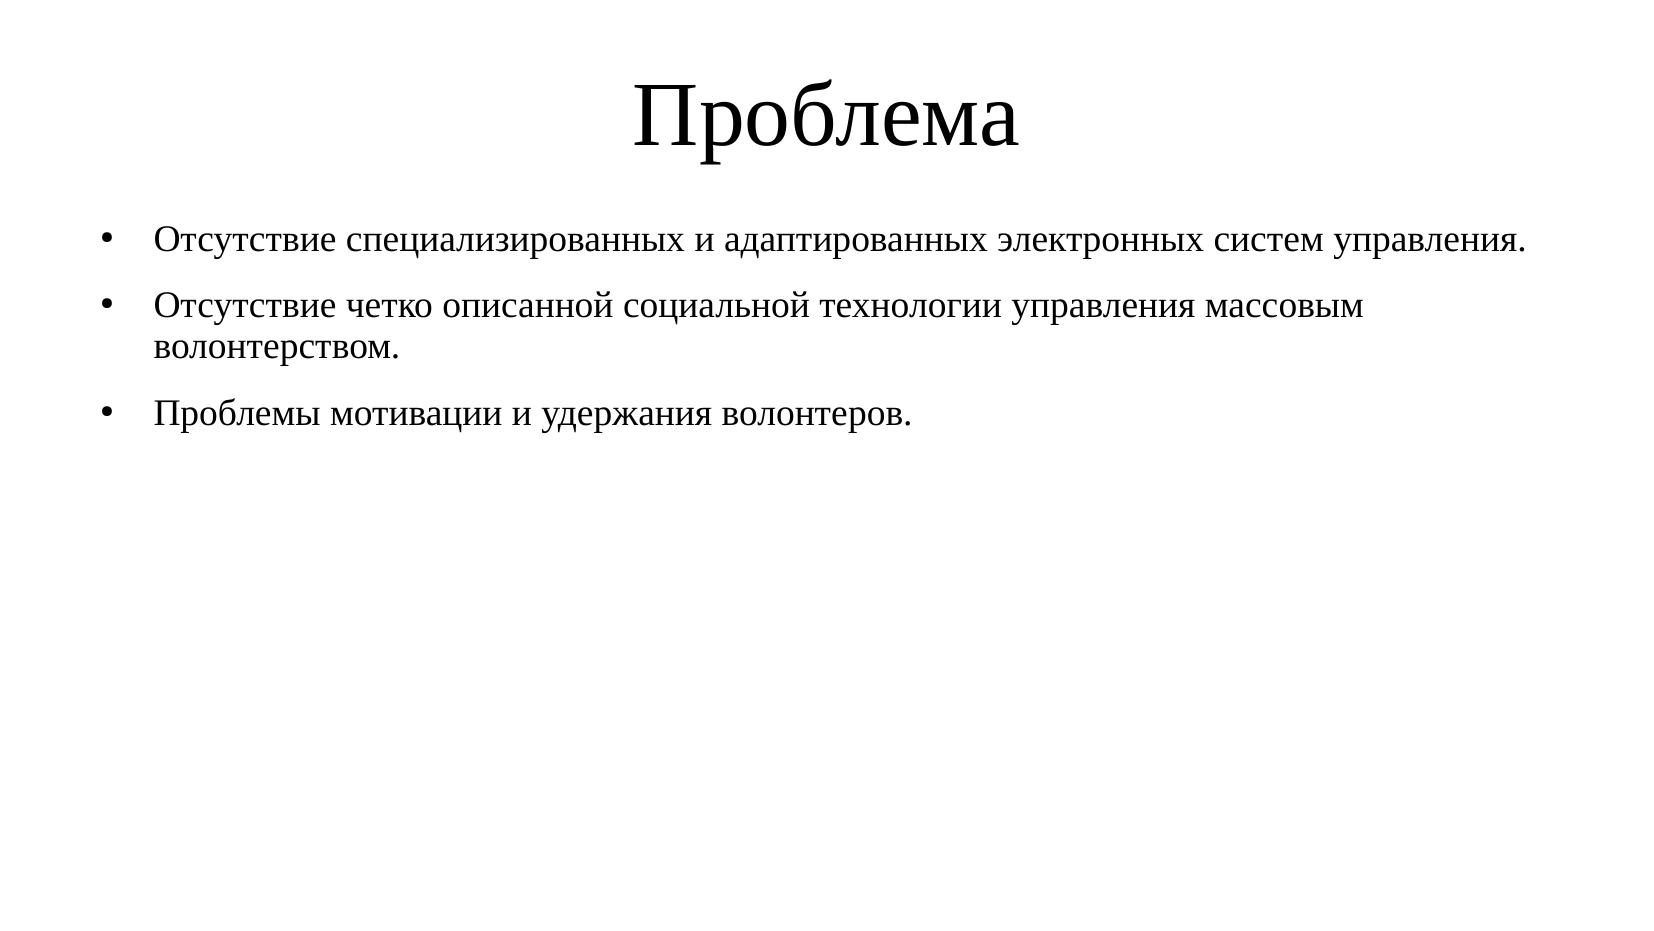

# Проблема
Отсутствие специализированных и адаптированных электронных систем управления.
Отсутствие четко описанной социальной технологии управления массовым волонтерством.
Проблемы мотивации и удержания волонтеров.